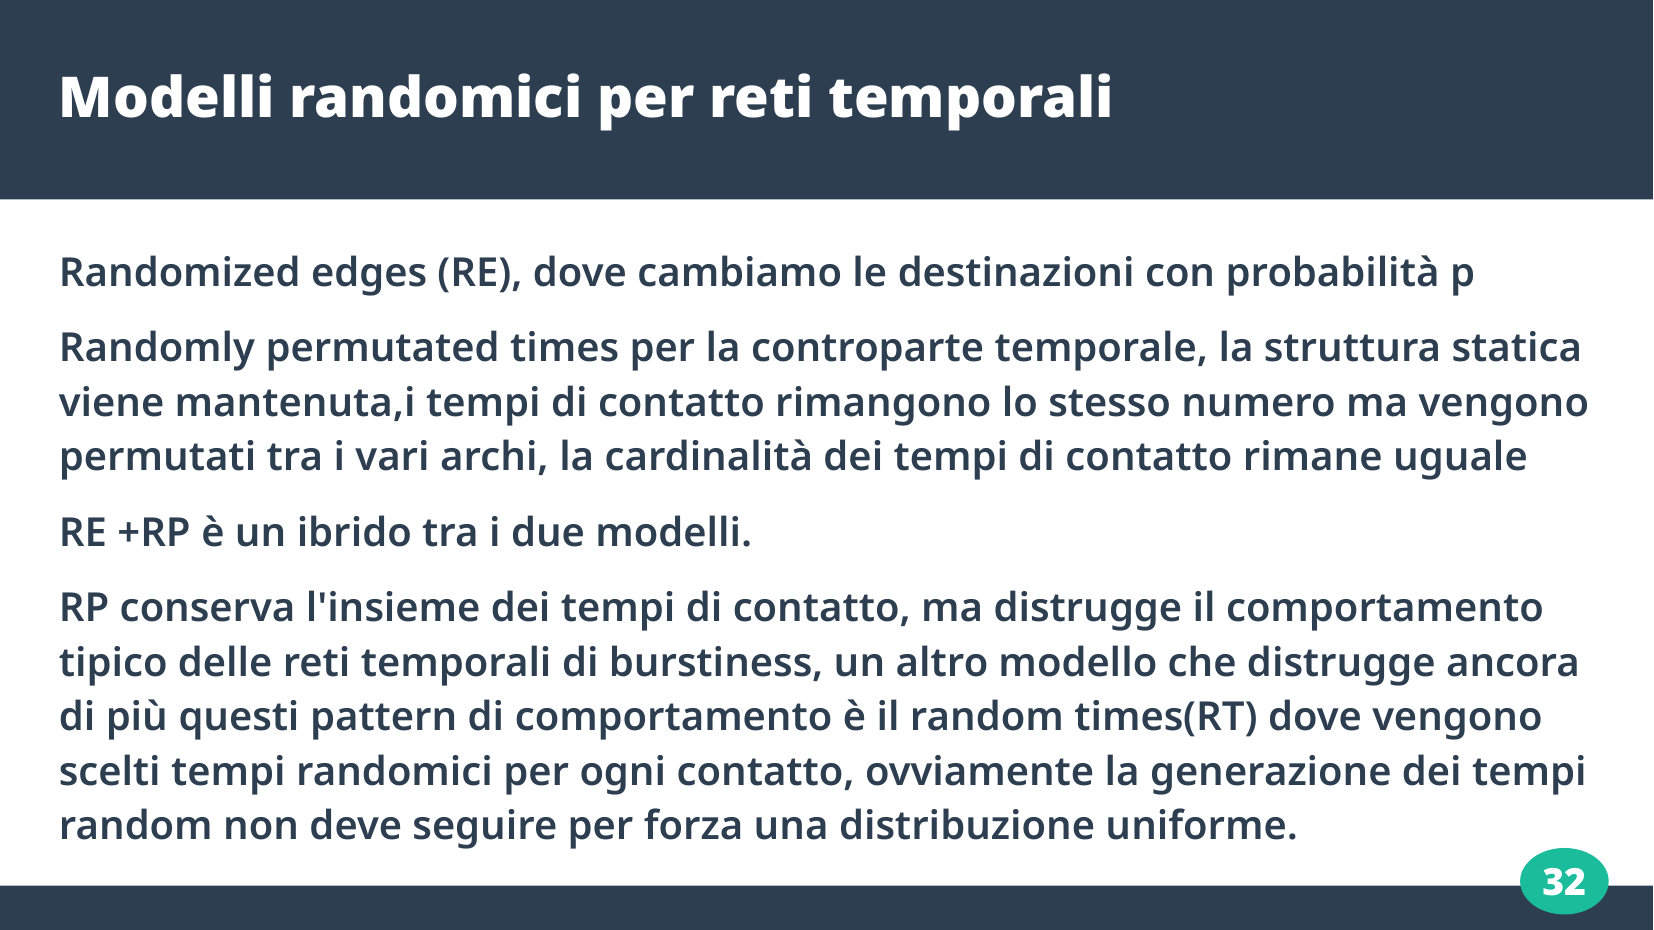

# Modelli randomici per reti temporali
Randomized edges (RE), dove cambiamo le destinazioni con probabilità p
Randomly permutated times per la controparte temporale, la struttura statica viene mantenuta,i tempi di contatto rimangono lo stesso numero ma vengono permutati tra i vari archi, la cardinalità dei tempi di contatto rimane uguale
RE +RP è un ibrido tra i due modelli.
RP conserva l'insieme dei tempi di contatto, ma distrugge il comportamento tipico delle reti temporali di burstiness, un altro modello che distrugge ancora di più questi pattern di comportamento è il random times(RT) dove vengono scelti tempi randomici per ogni contatto, ovviamente la generazione dei tempi random non deve seguire per forza una distribuzione uniforme.
32